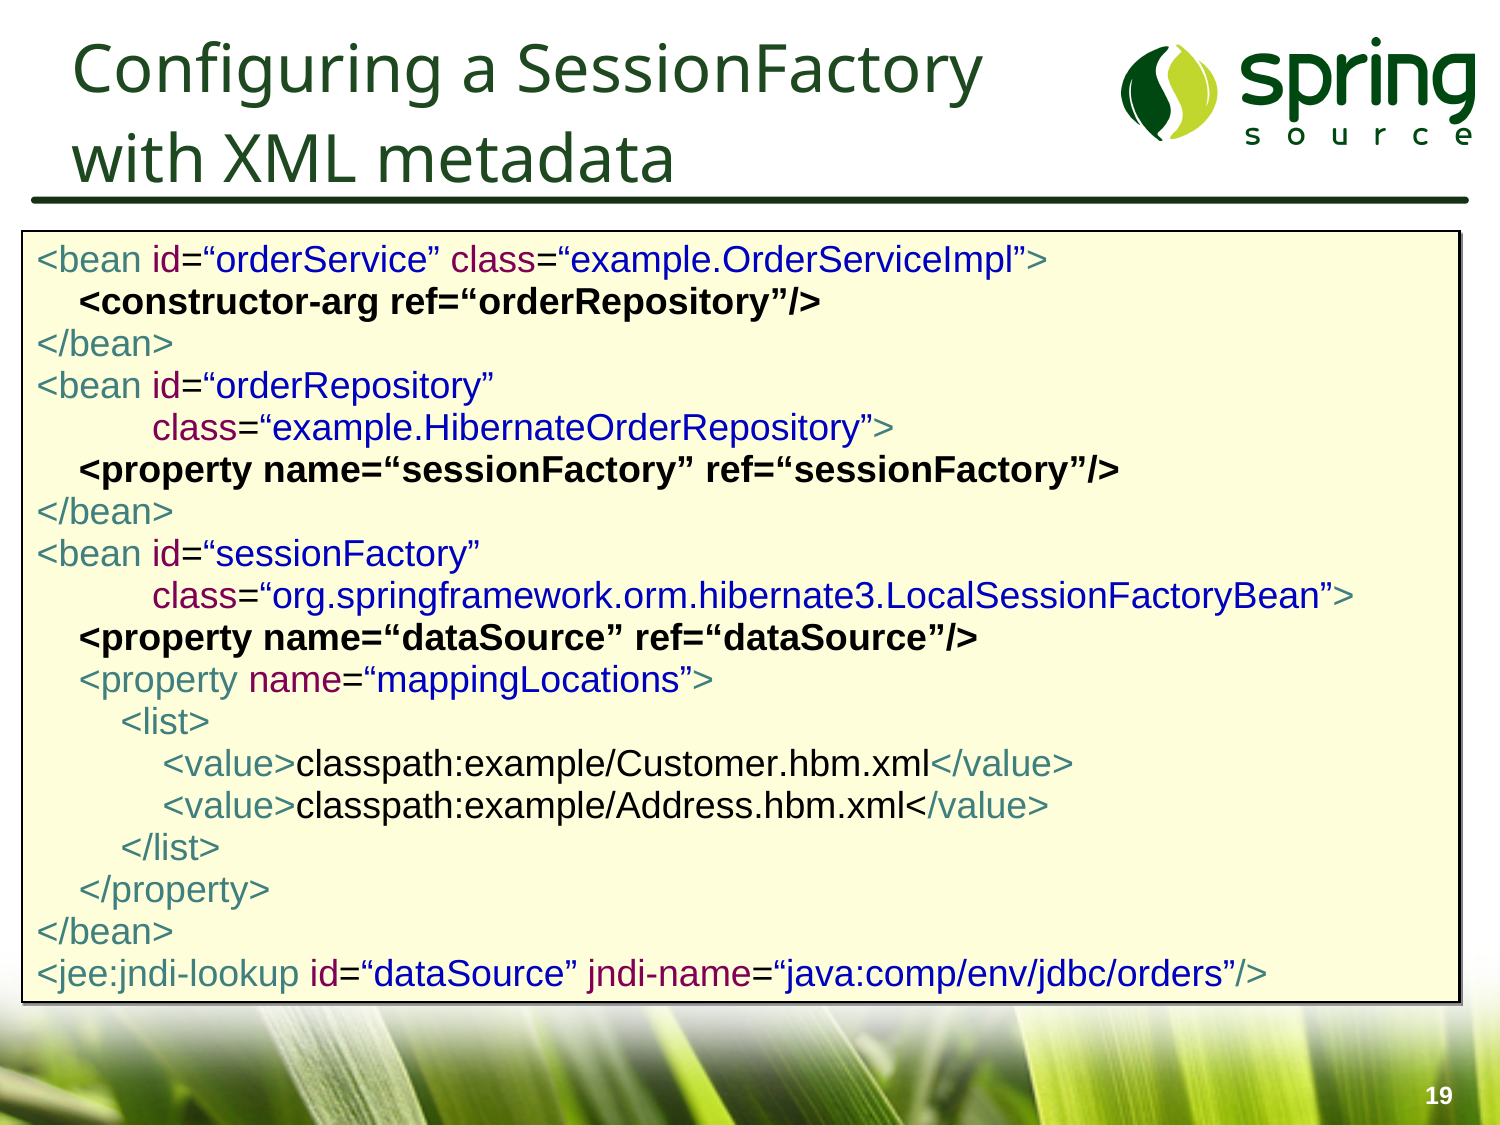

# Configuring a SessionFactory with XML metadata
<bean id=“orderService” class=“example.OrderServiceImpl”>
 <constructor-arg ref=“orderRepository”/>
</bean>
<bean id=“orderRepository”
 class=“example.HibernateOrderRepository”>
 <property name=“sessionFactory” ref=“sessionFactory”/>
</bean>
<bean id=“sessionFactory”
 class=“org.springframework.orm.hibernate3.LocalSessionFactoryBean”>
 <property name=“dataSource” ref=“dataSource”/>
 <property name=“mappingLocations”>
 <list>
 <value>classpath:example/Customer.hbm.xml</value>
 <value>classpath:example/Address.hbm.xml</value>
 </list>
 </property>
</bean>
<jee:jndi-lookup id=“dataSource” jndi-name=“java:comp/env/jdbc/orders”/>